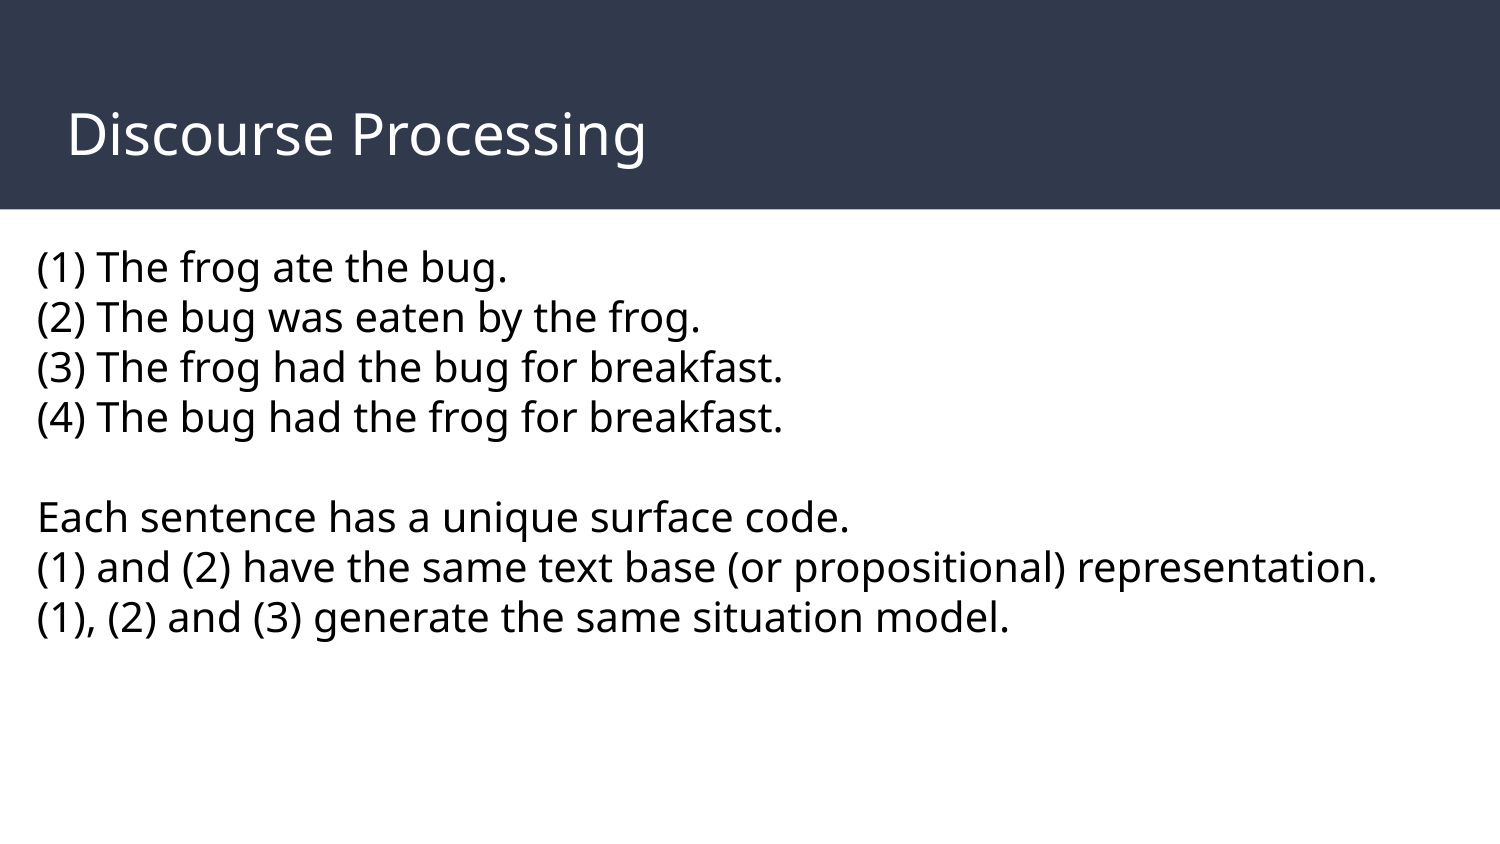

# Discourse Processing
(1) The frog ate the bug.
(2) The bug was eaten by the frog.
(3) The frog had the bug for breakfast.
(4) The bug had the frog for breakfast.
Each sentence has a unique surface code.
(1) and (2) have the same text base (or propositional) representation.
(1), (2) and (3) generate the same situation model.